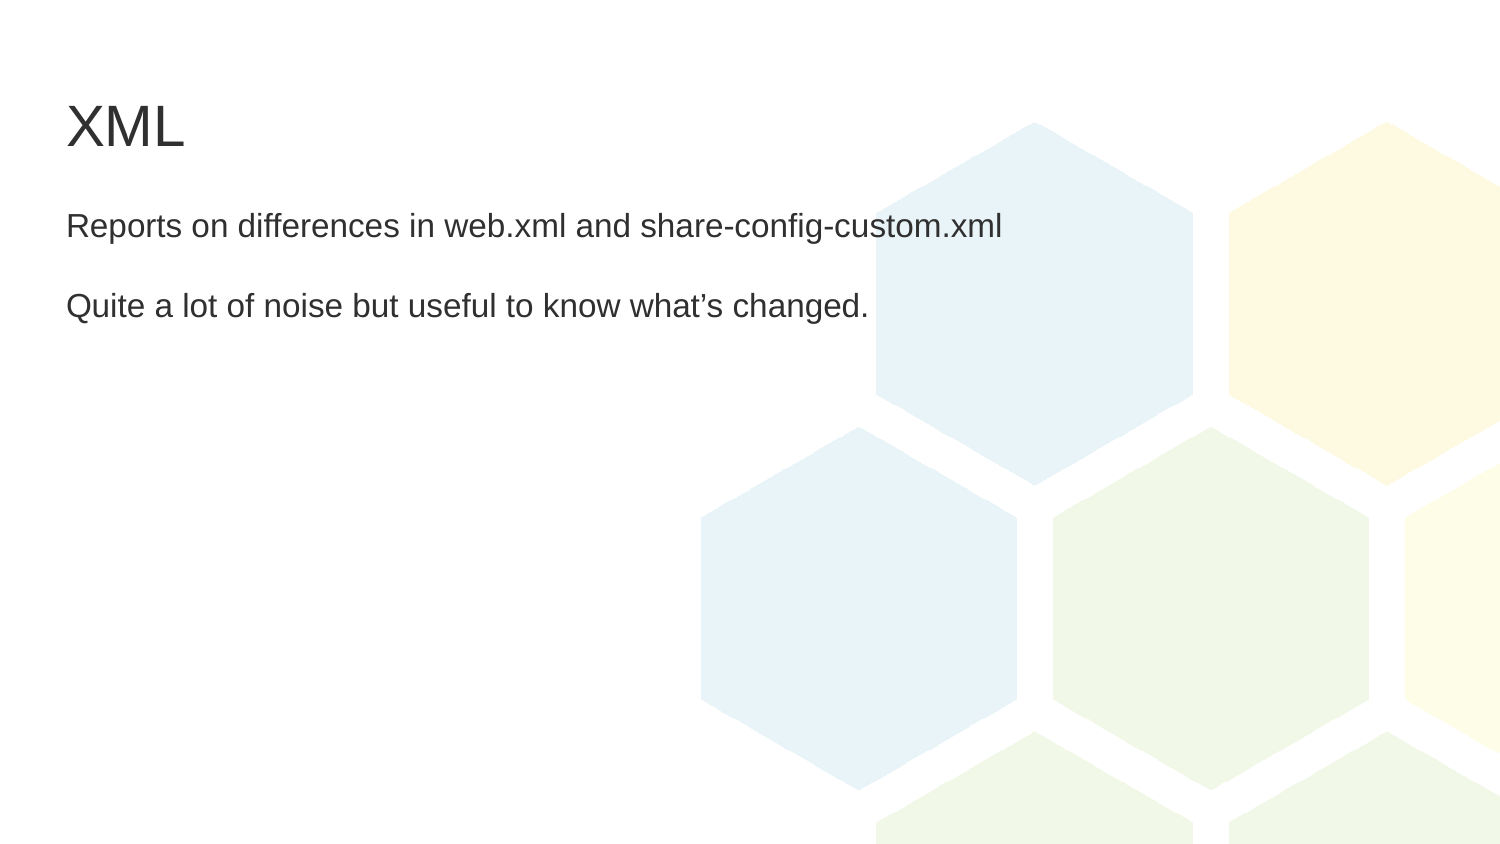

# XML
Reports on differences in web.xml and share-config-custom.xml
Quite a lot of noise but useful to know what’s changed.